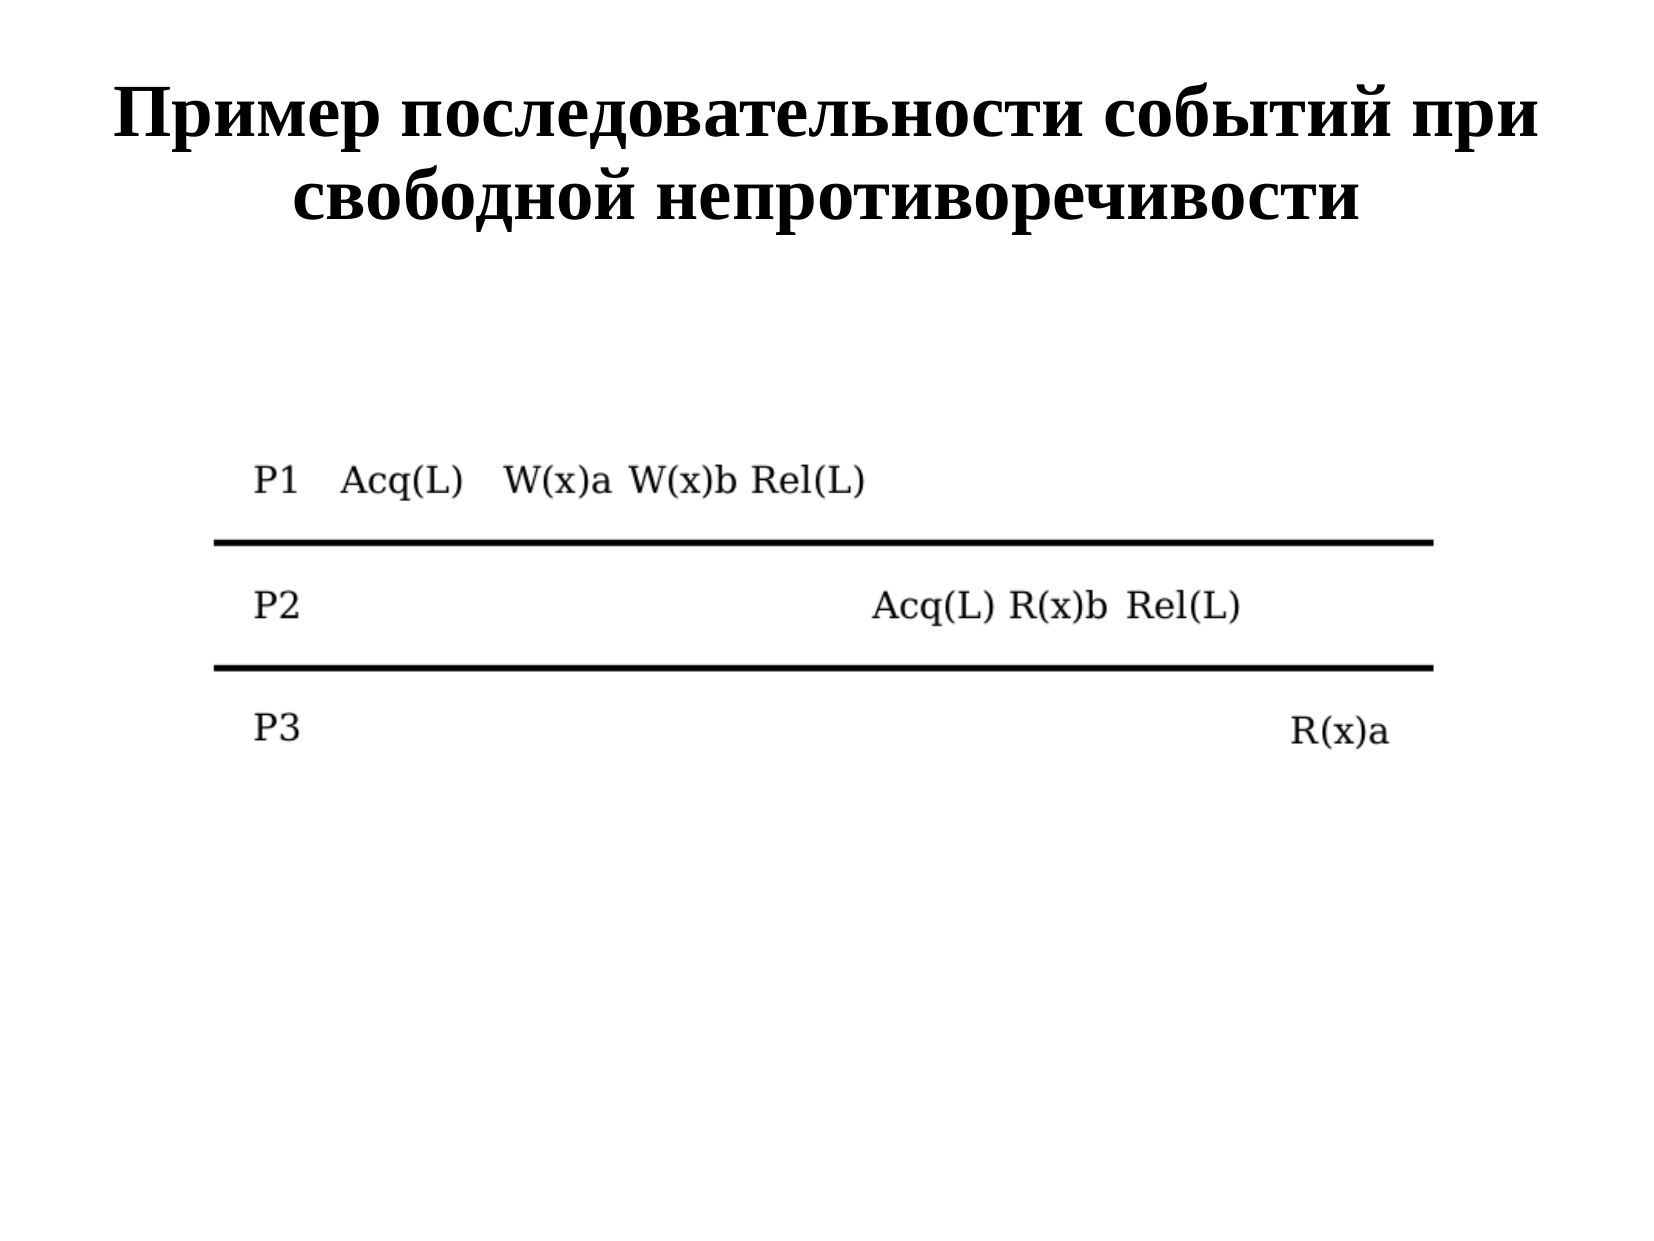

# Пример последовательности событий при свободной непротиворечивости